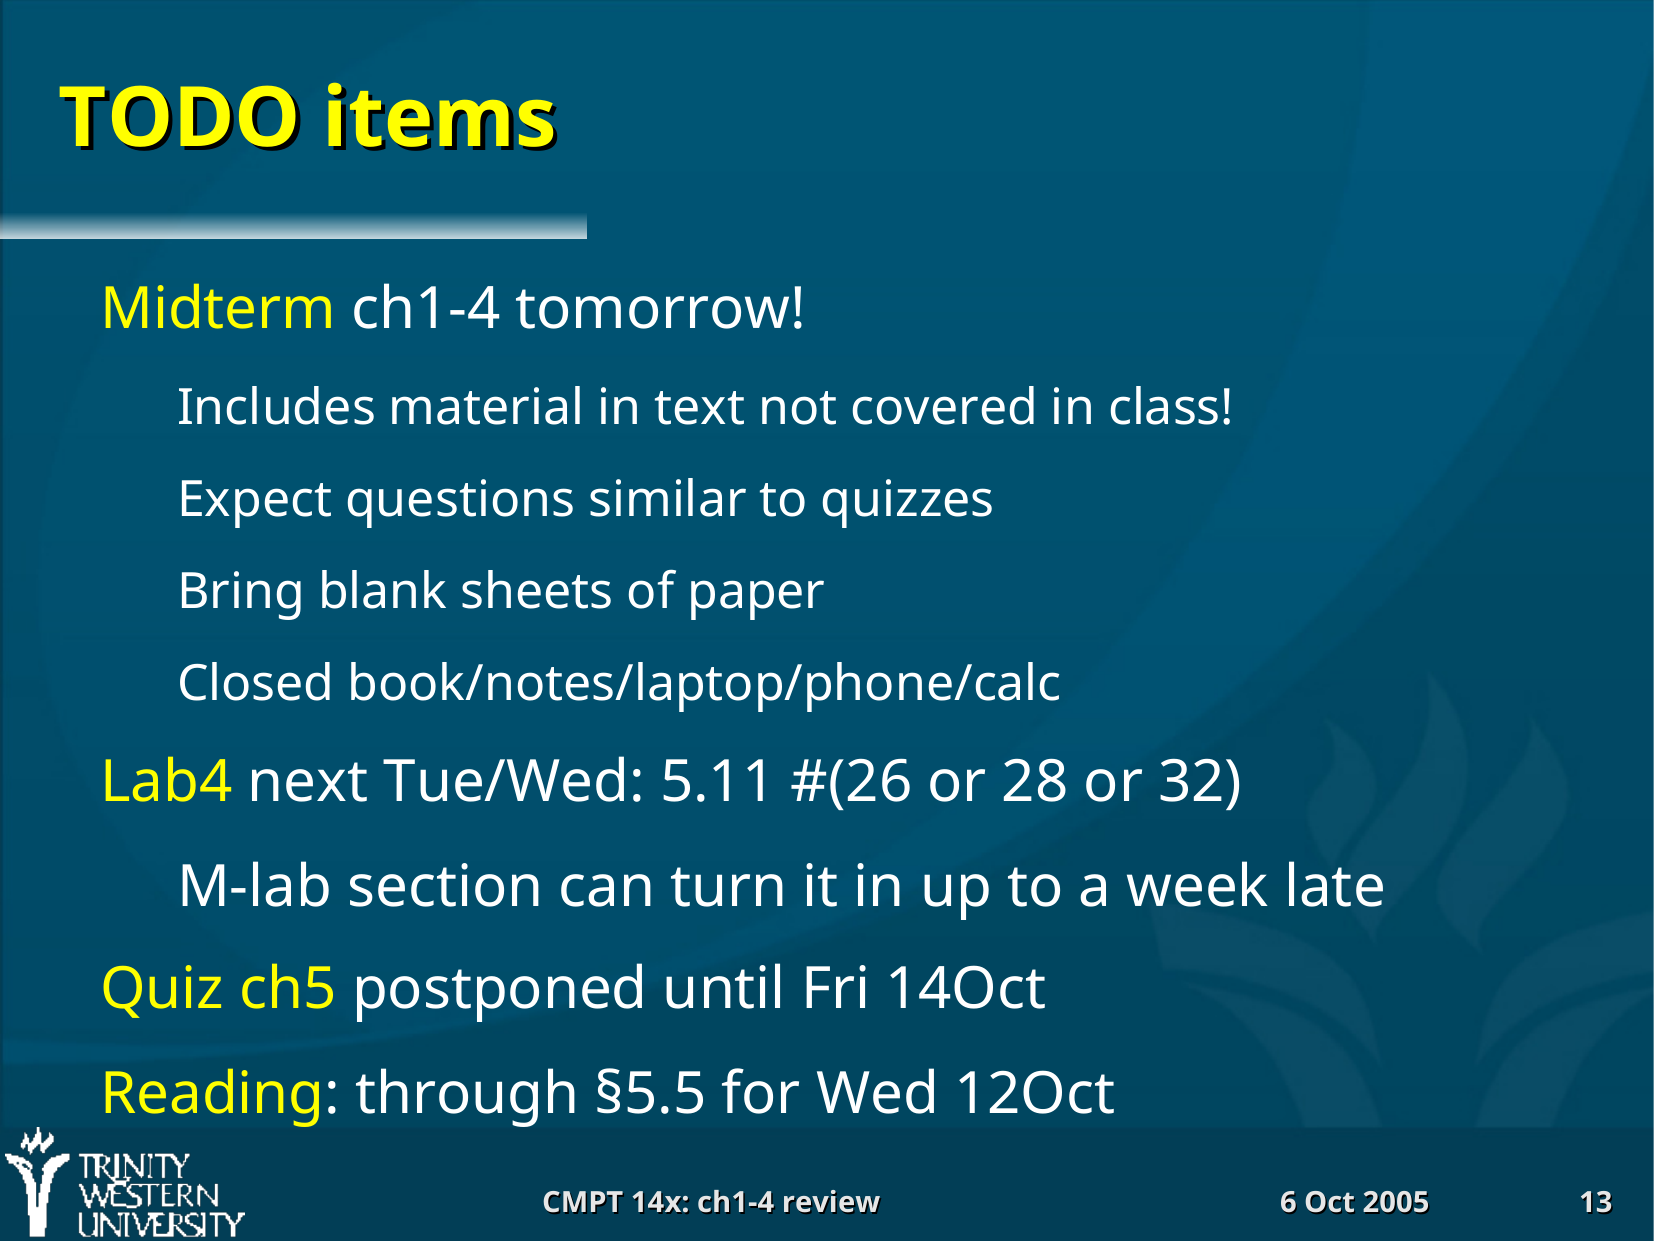

# TODO items
Midterm ch1-4 tomorrow!
Includes material in text not covered in class!
Expect questions similar to quizzes
Bring blank sheets of paper
Closed book/notes/laptop/phone/calc
Lab4 next Tue/Wed: 5.11 #(26 or 28 or 32)
M-lab section can turn it in up to a week late
Quiz ch5 postponed until Fri 14Oct
Reading: through §5.5 for Wed 12Oct
CMPT 14x: ch1-4 review
6 Oct 2005
13